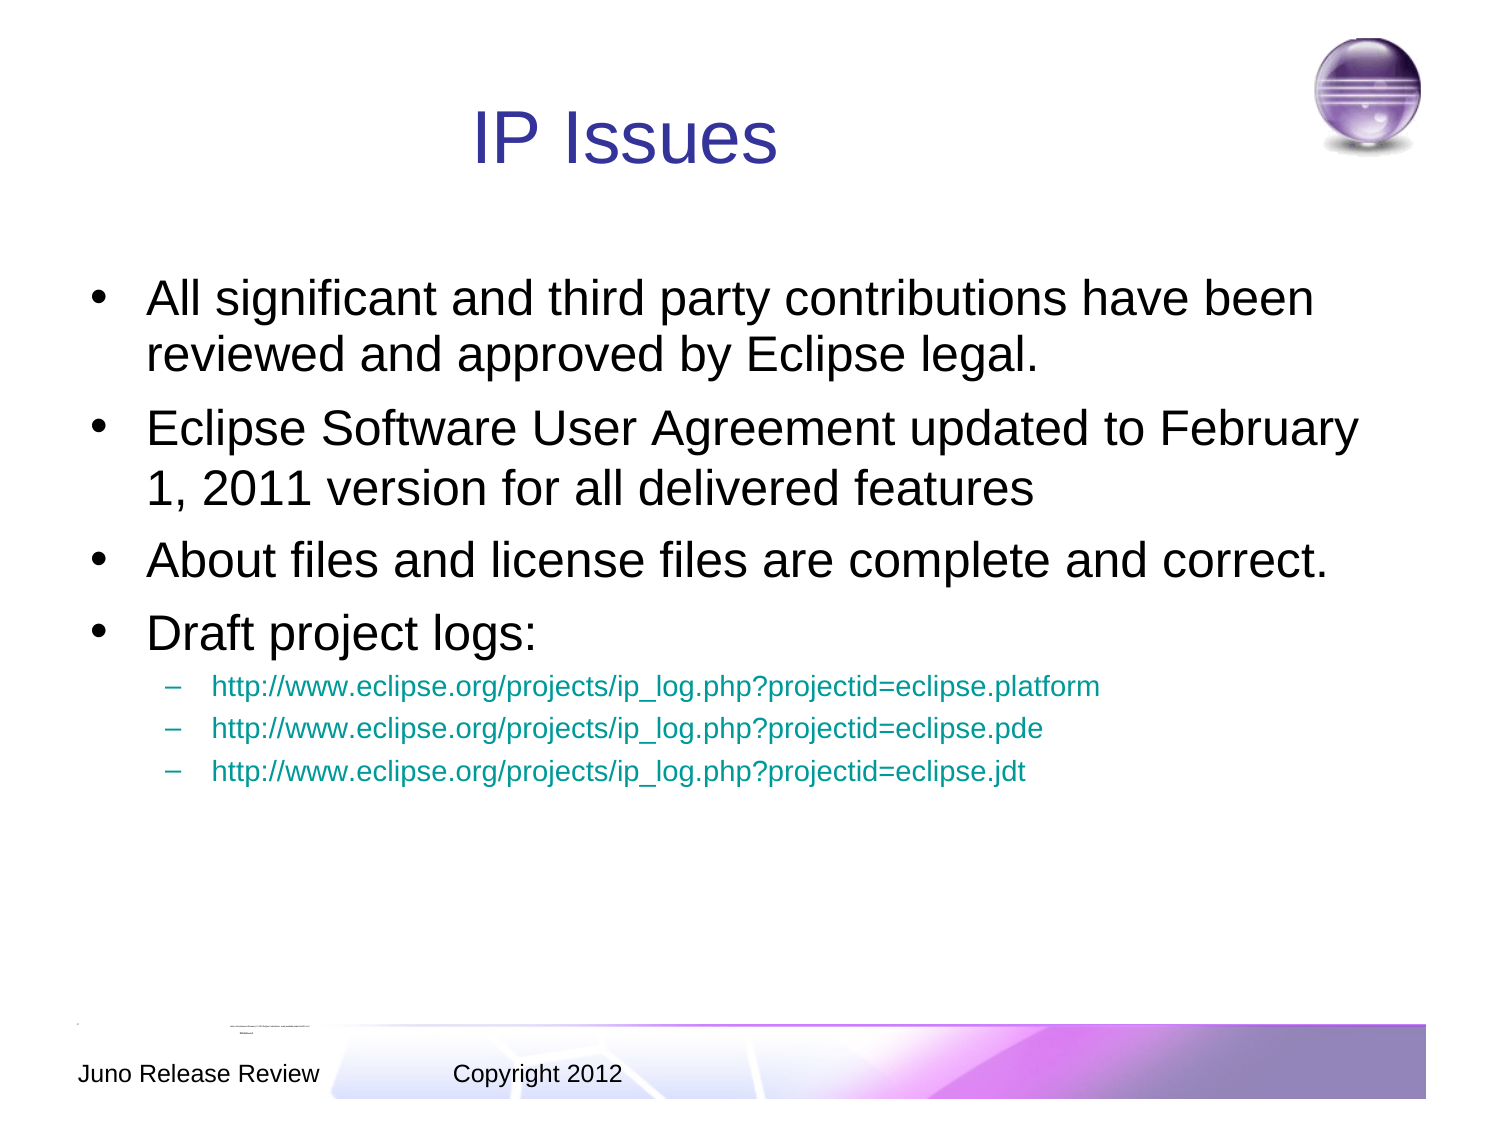

# IP Issues
All significant and third party contributions have been reviewed and approved by Eclipse legal.
Eclipse Software User Agreement updated to February 1, 2011 version for all delivered features
About files and license files are complete and correct.
Draft project logs:
http://www.eclipse.org/projects/ip_log.php?projectid=eclipse.platform
http://www.eclipse.org/projects/ip_log.php?projectid=eclipse.pde
http://www.eclipse.org/projects/ip_log.php?projectid=eclipse.jdt
27
Copyright 2012